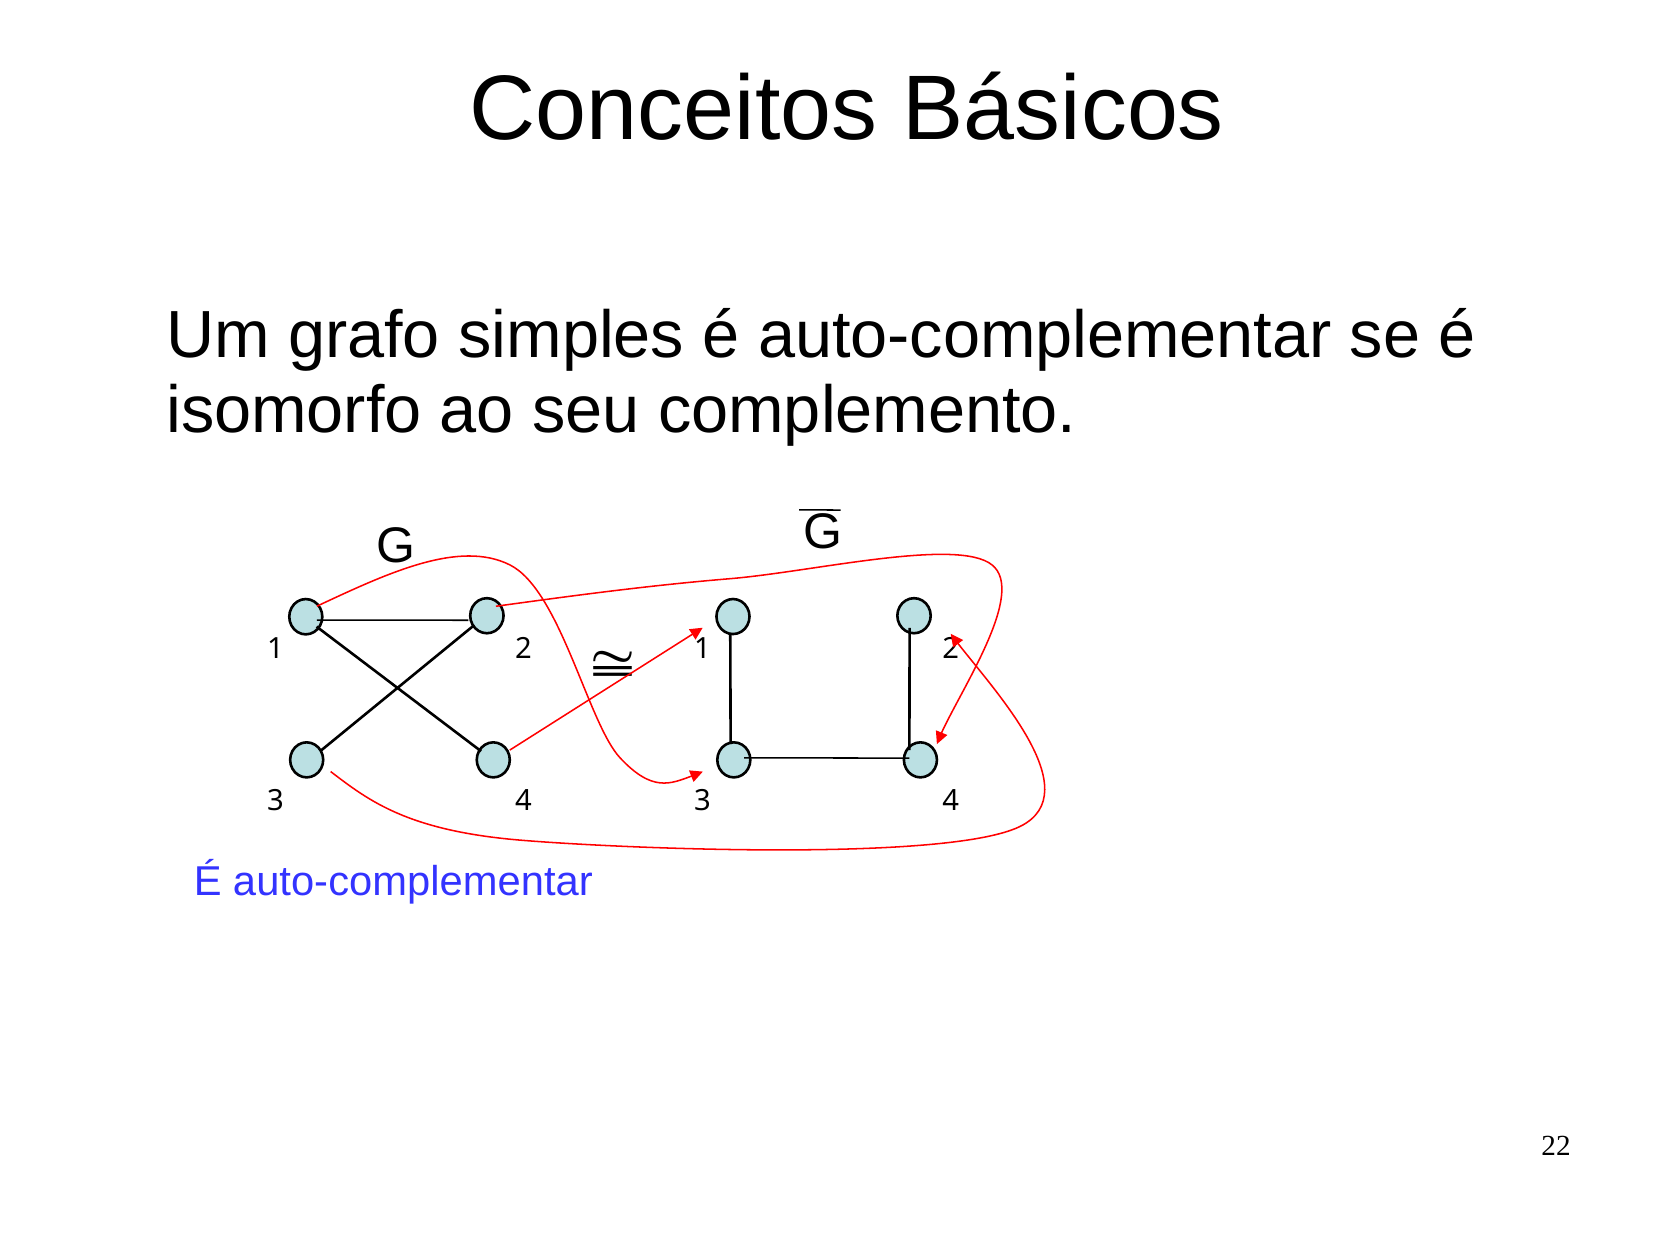

# Conceitos Básicos
Um grafo simples é auto-complementar se é isomorfo ao seu complemento.
G
G
1
2
1
2

3
4
3
4
É auto-complementar
22